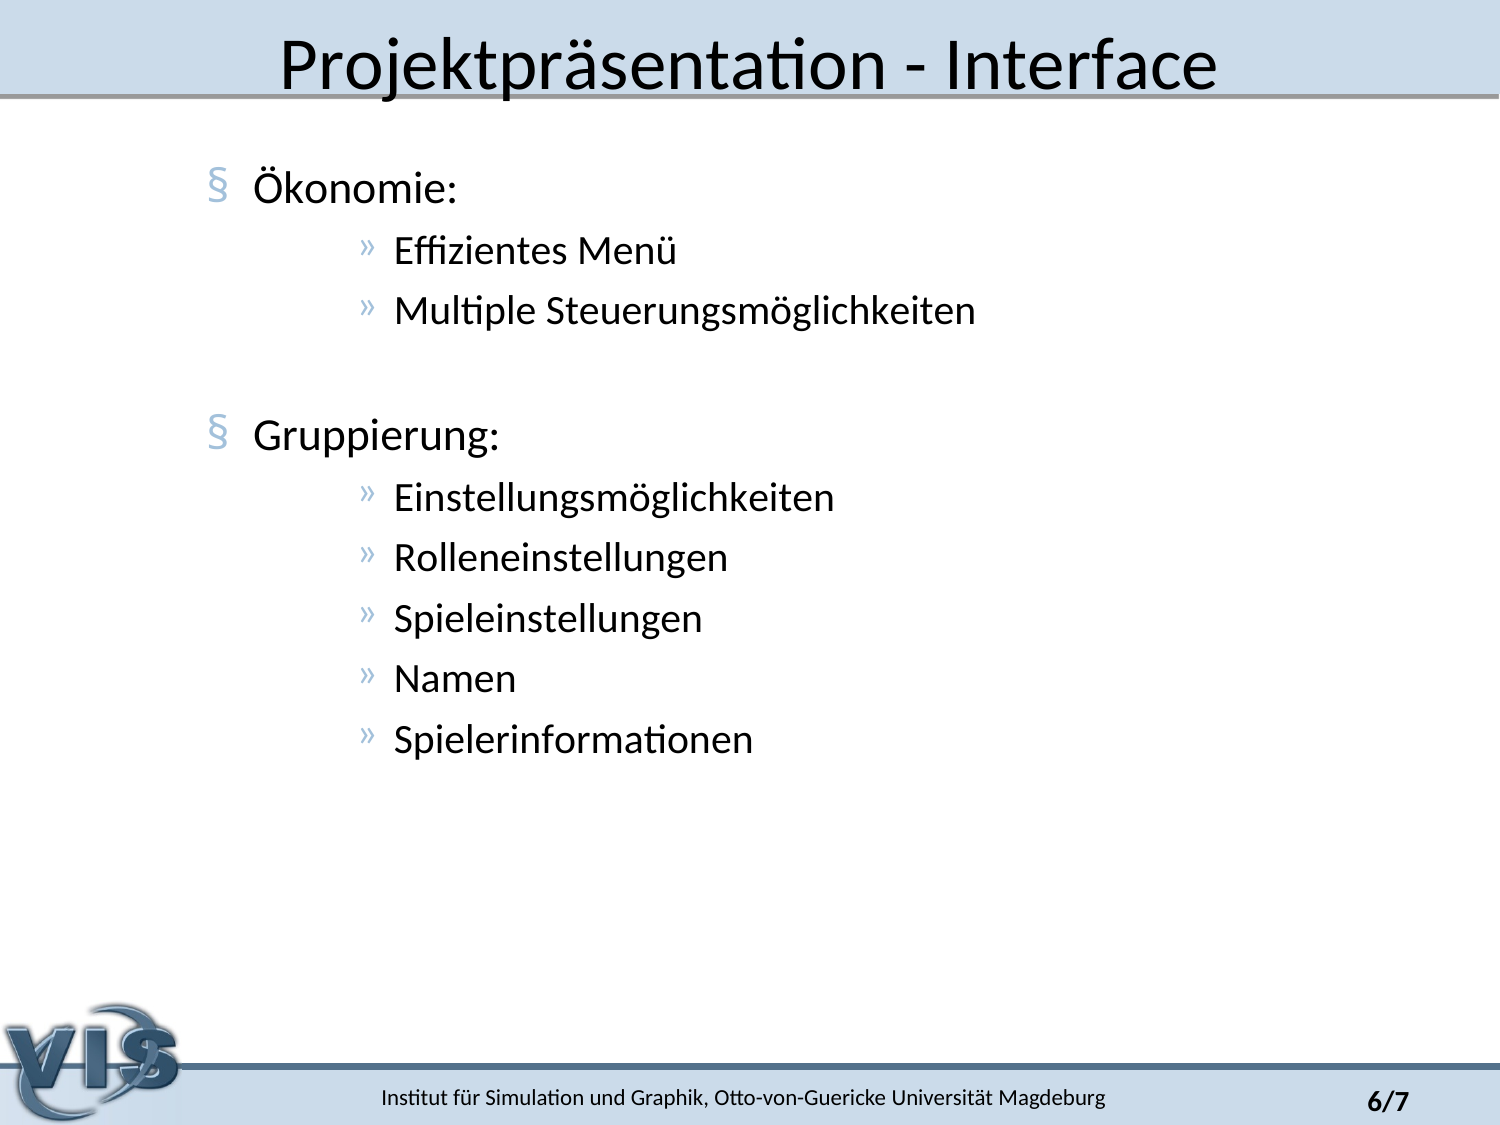

# Projektpräsentation - Interface
Ökonomie:
Effizientes Menü
Multiple Steuerungsmöglichkeiten
Gruppierung:
Einstellungsmöglichkeiten
Rolleneinstellungen
Spieleinstellungen
Namen
Spielerinformationen